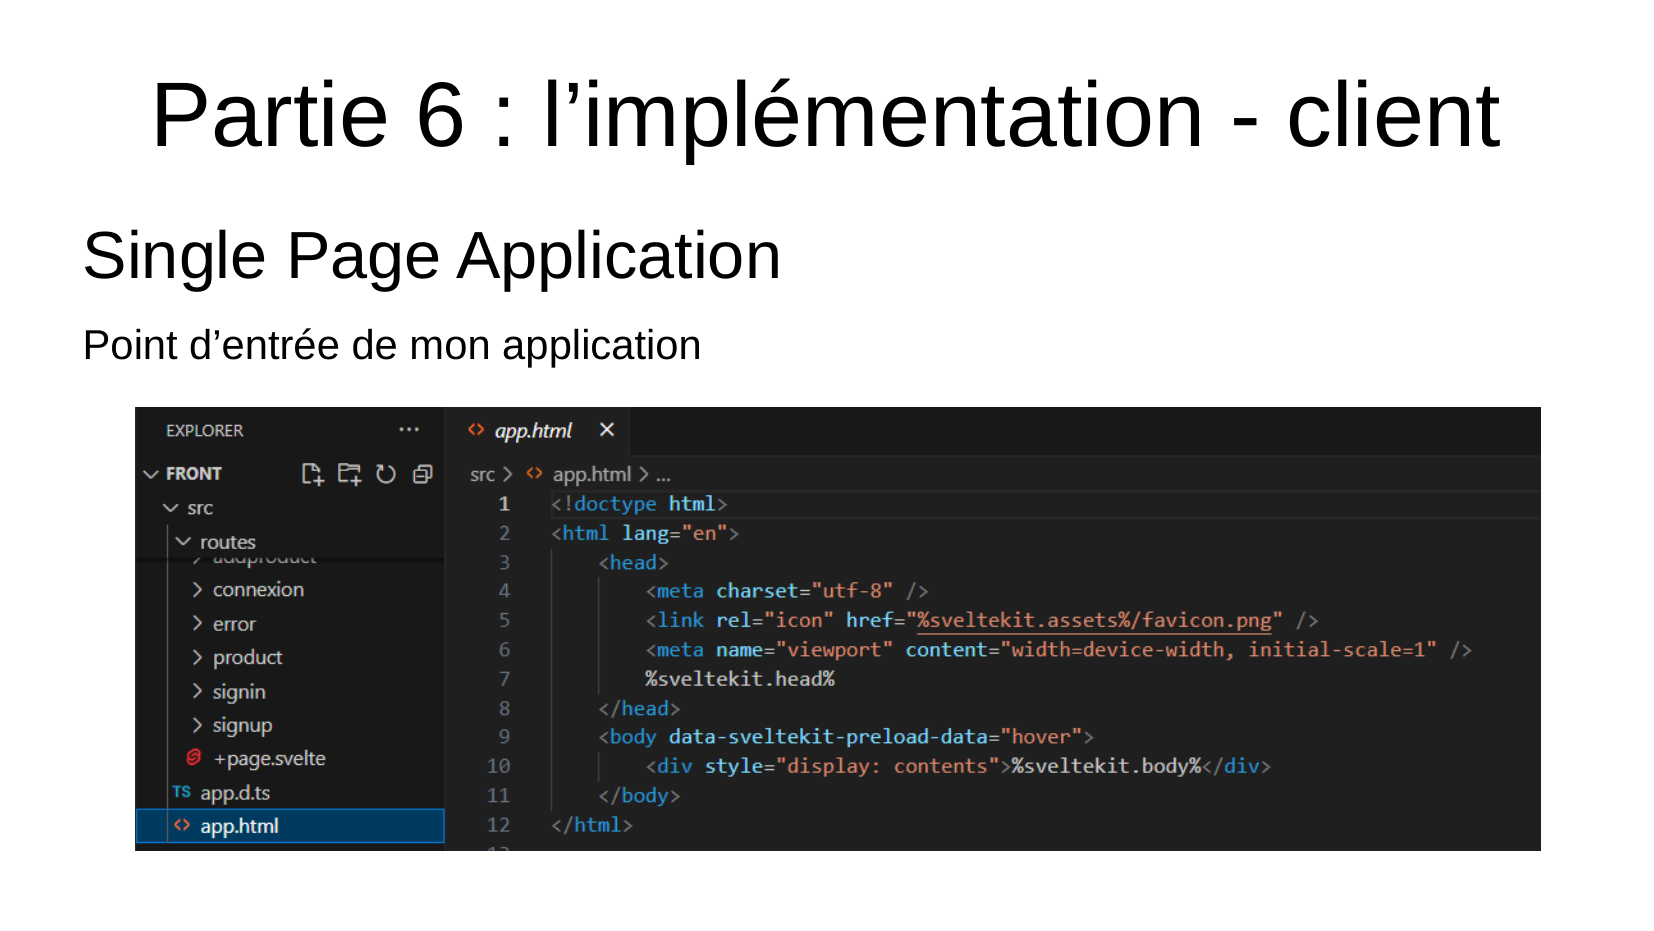

# Partie 6 : l’implémentation - client
Single Page Application
Point d’entrée de mon application